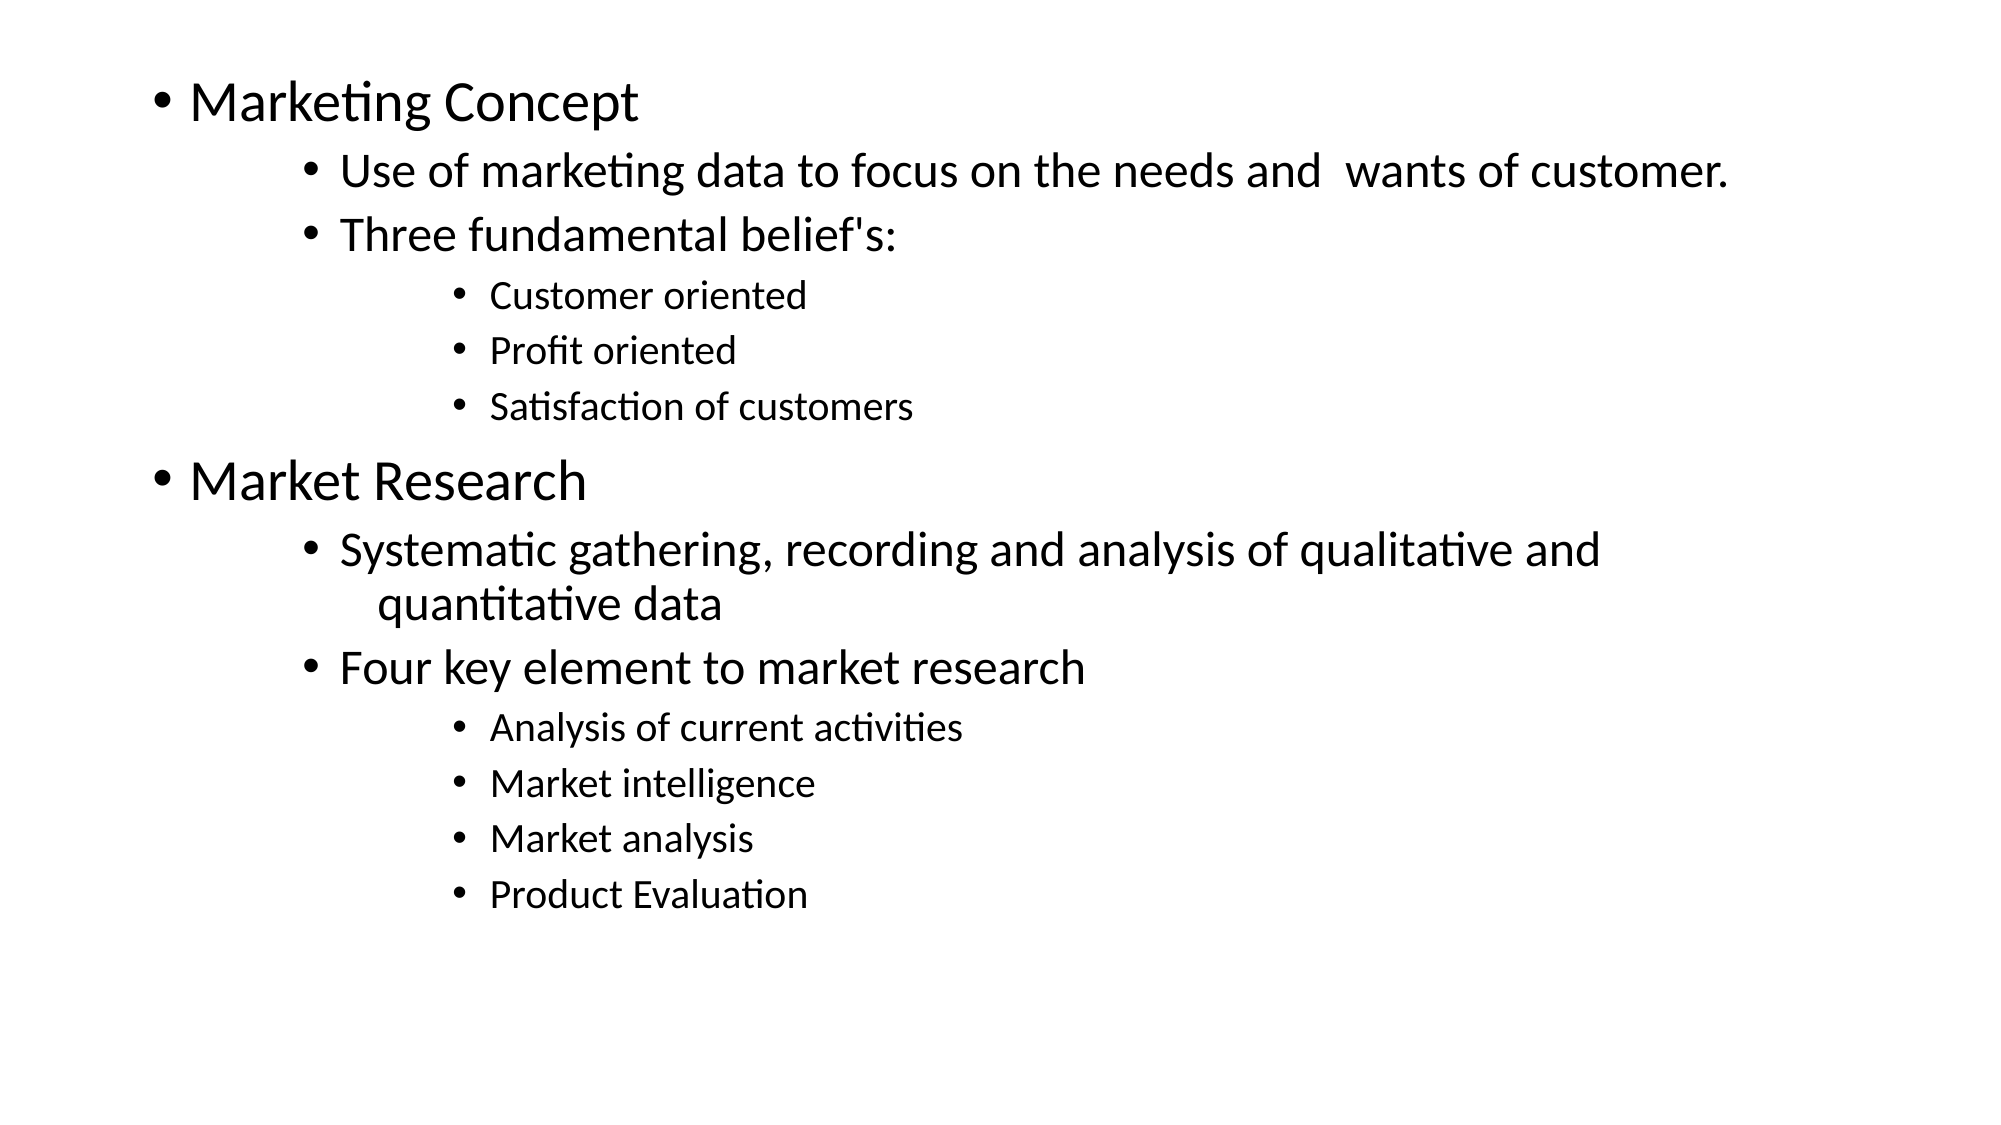

# Marketing Concept
Use of marketing data to focus on the needs and  wants of customer.
Three fundamental belief's:
Customer oriented
Profit oriented
Satisfaction of customers
Market Research
Systematic gathering, recording and analysis of qualitative and quantitative data
Four key element to market research
Analysis of current activities
Market intelligence
Market analysis
Product Evaluation